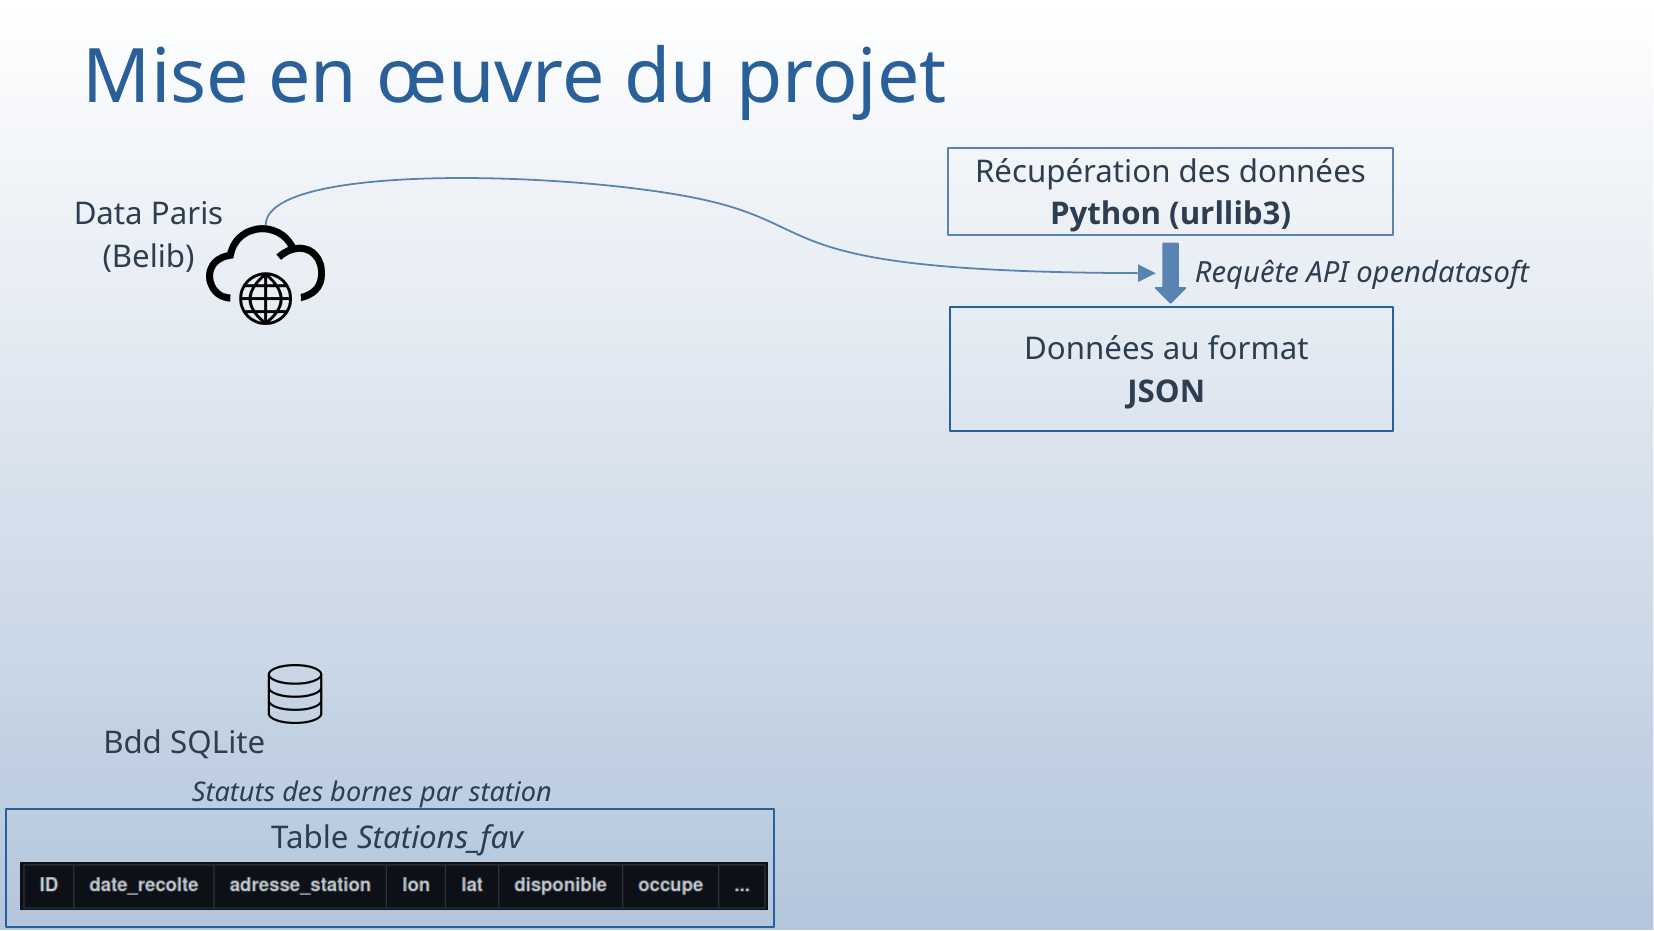

# Mise en œuvre du projet
Récupération des données
Python (urllib3)
Data Paris (Belib)
Requête API opendatasoft
Données au format JSON
Bdd SQLite
Statuts des bornes par station
Table Stations_fav